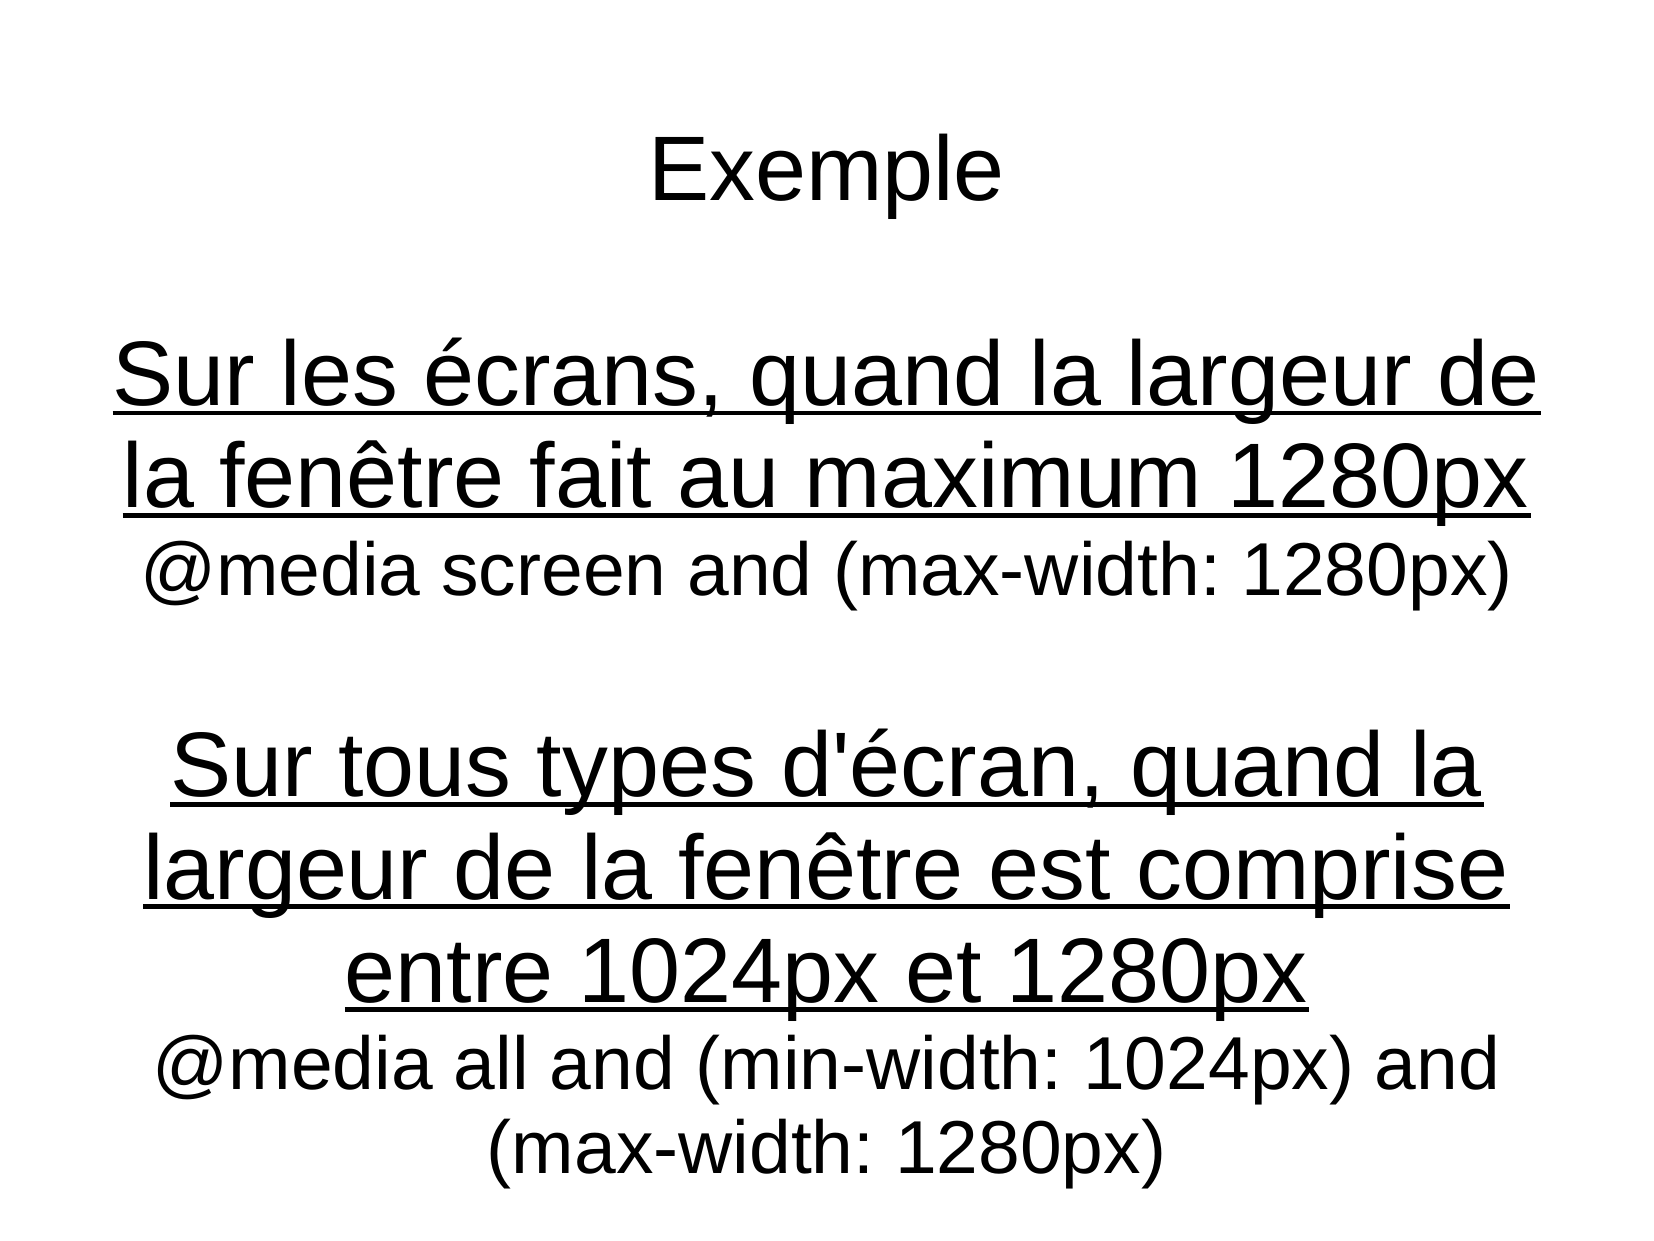

# Exemple Sur les écrans, quand la largeur de la fenêtre fait au maximum 1280px @media screen and (max-width: 1280px) Sur tous types d'écran, quand la largeur de la fenêtre est comprise entre 1024px et 1280px @media all and (min-width: 1024px) and (max-width: 1280px)